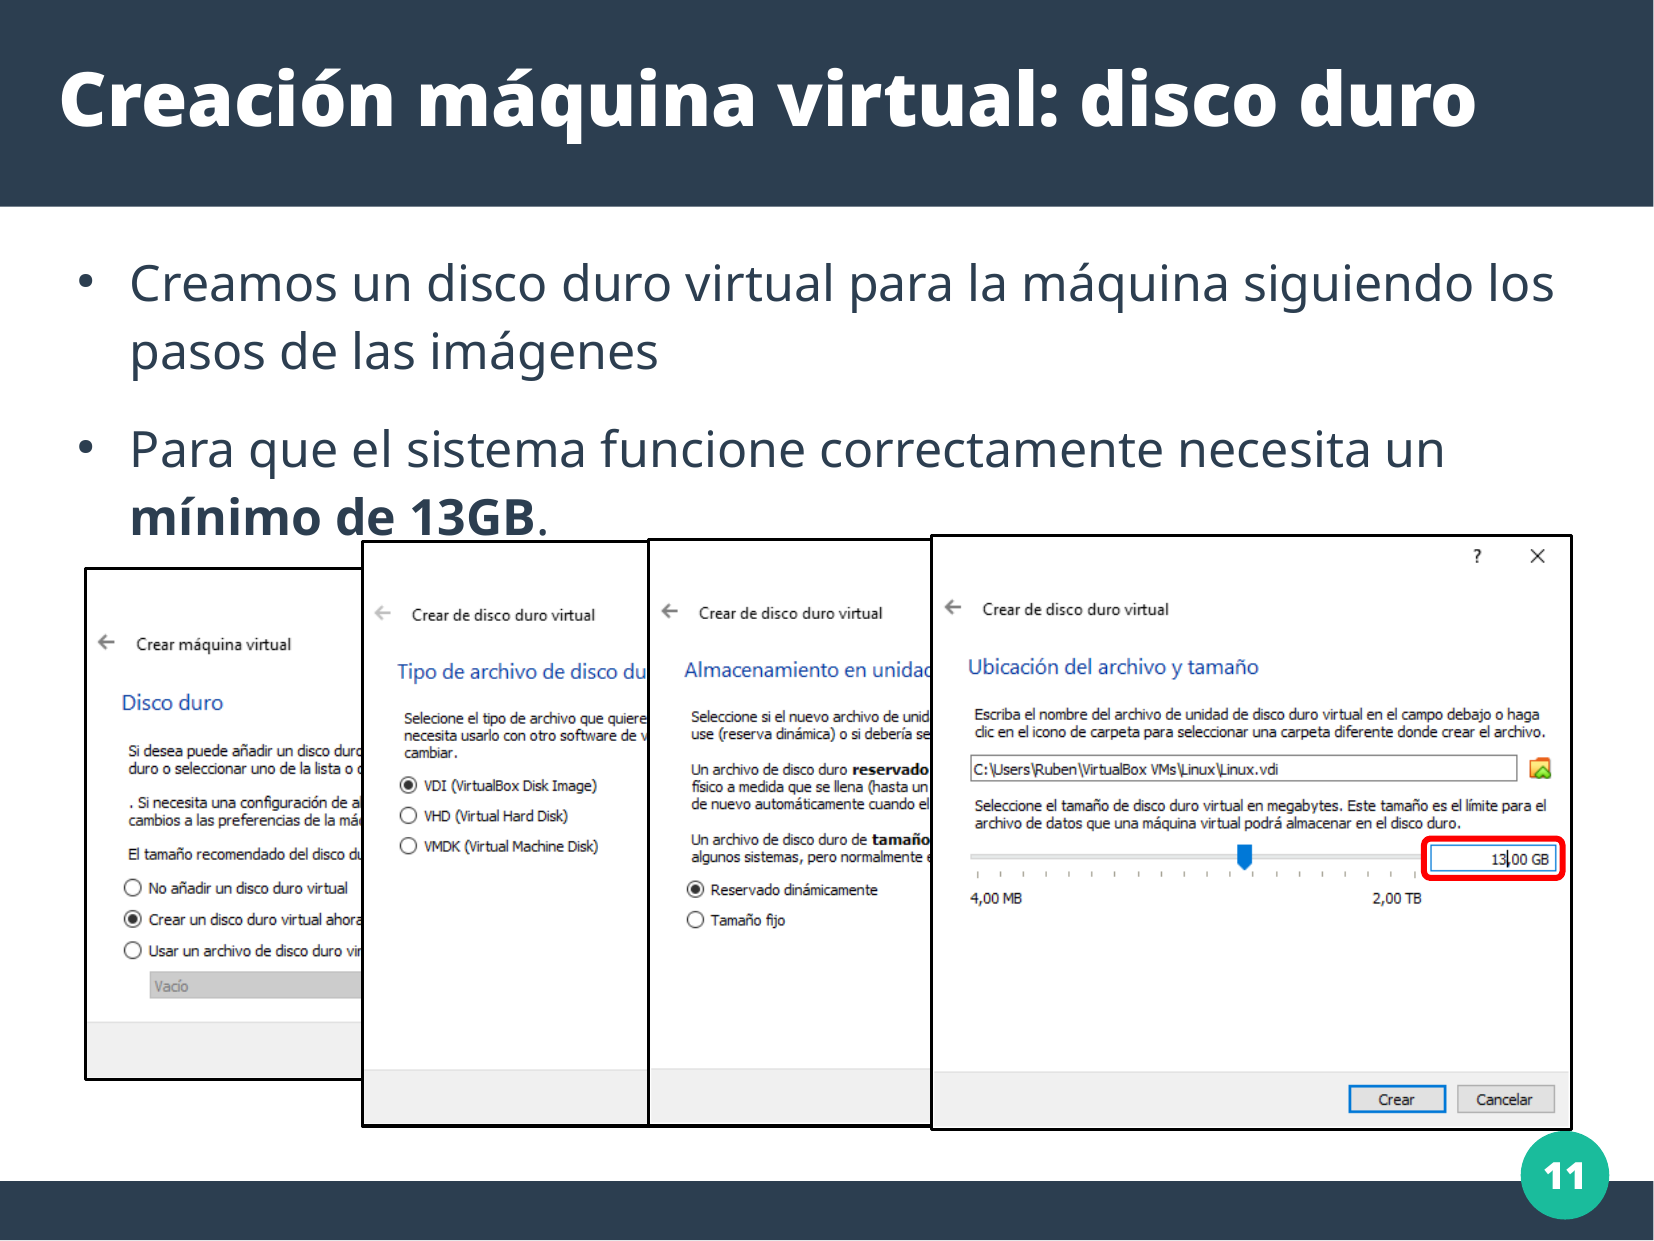

# Creación máquina virtual: disco duro
Creamos un disco duro virtual para la máquina siguiendo los pasos de las imágenes
Para que el sistema funcione correctamente necesita un mínimo de 13GB.
11